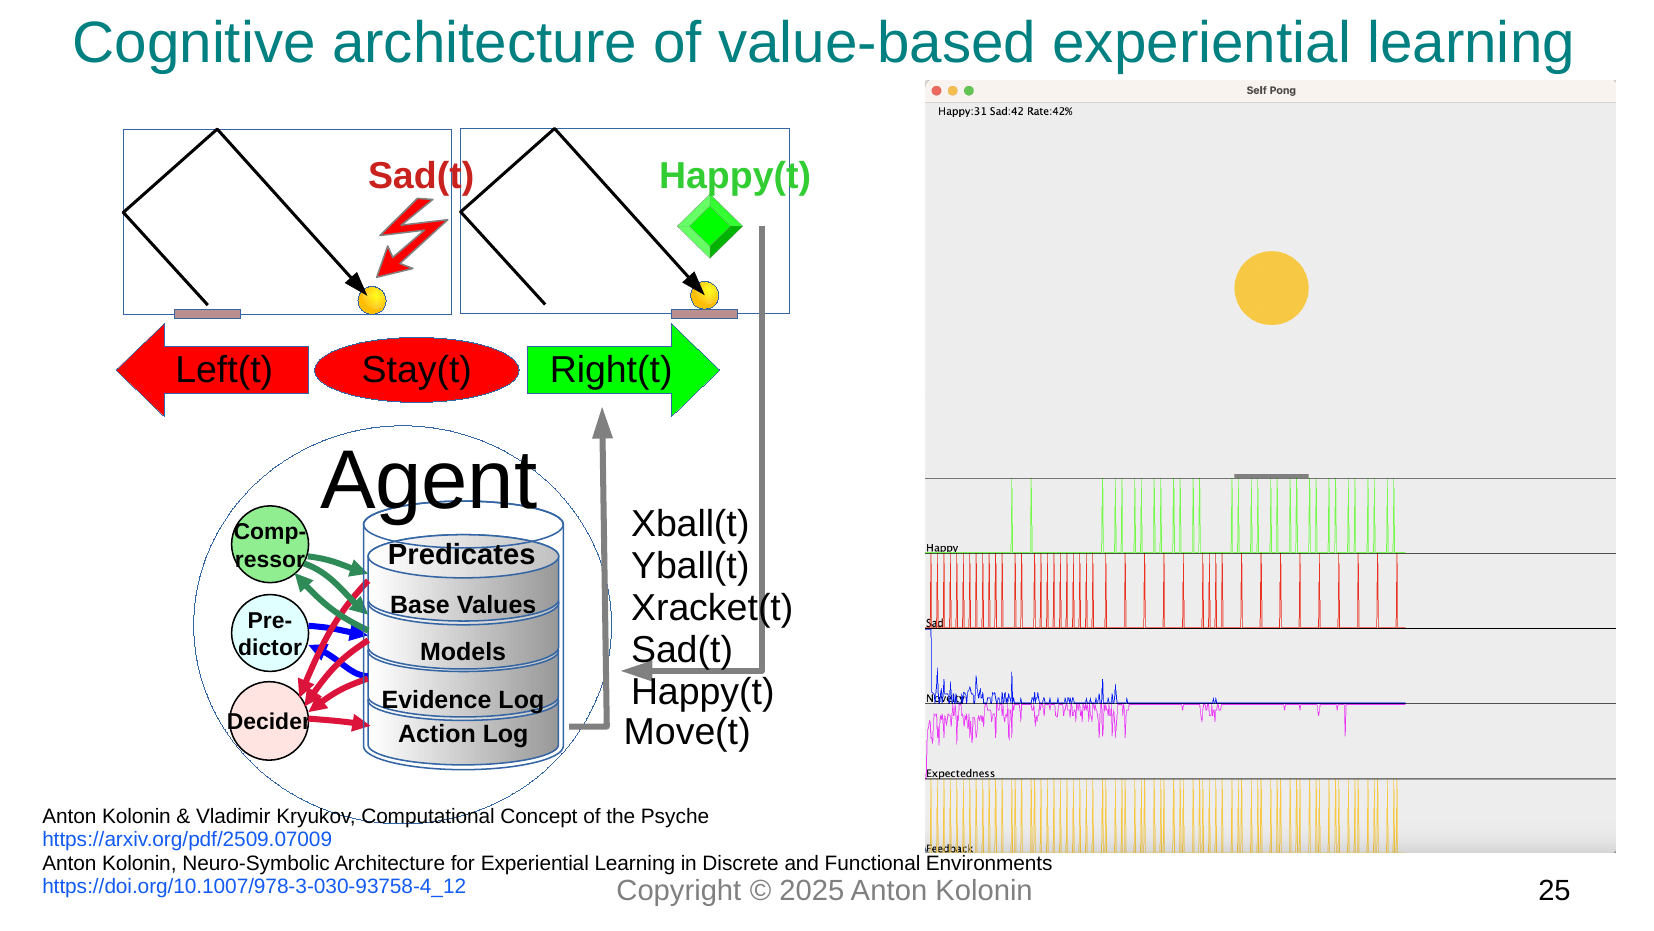

Cognitive architecture of value-based experiential learning
Sad(t)
Happy(t)
Left(t)
Right(t)
Stay(t)
Agent
Xball(t)
Yball(t)
Xracket(t)
Sad(t)
Happy(t)
Comp-
ressor
Predicates
Base Values
Models
Evidence Log
Action Log
Pre-
dictor
Decider
Move(t)
Anton Kolonin & Vladimir Kryukov, Computational Concept of the Psyche
https://arxiv.org/pdf/2509.07009
Anton Kolonin, Neuro-Symbolic Architecture for Experiential Learning in Discrete and Functional Environments
https://doi.org/10.1007/978-3-030-93758-4_12
Copyright © 2025 Anton Kolonin
25